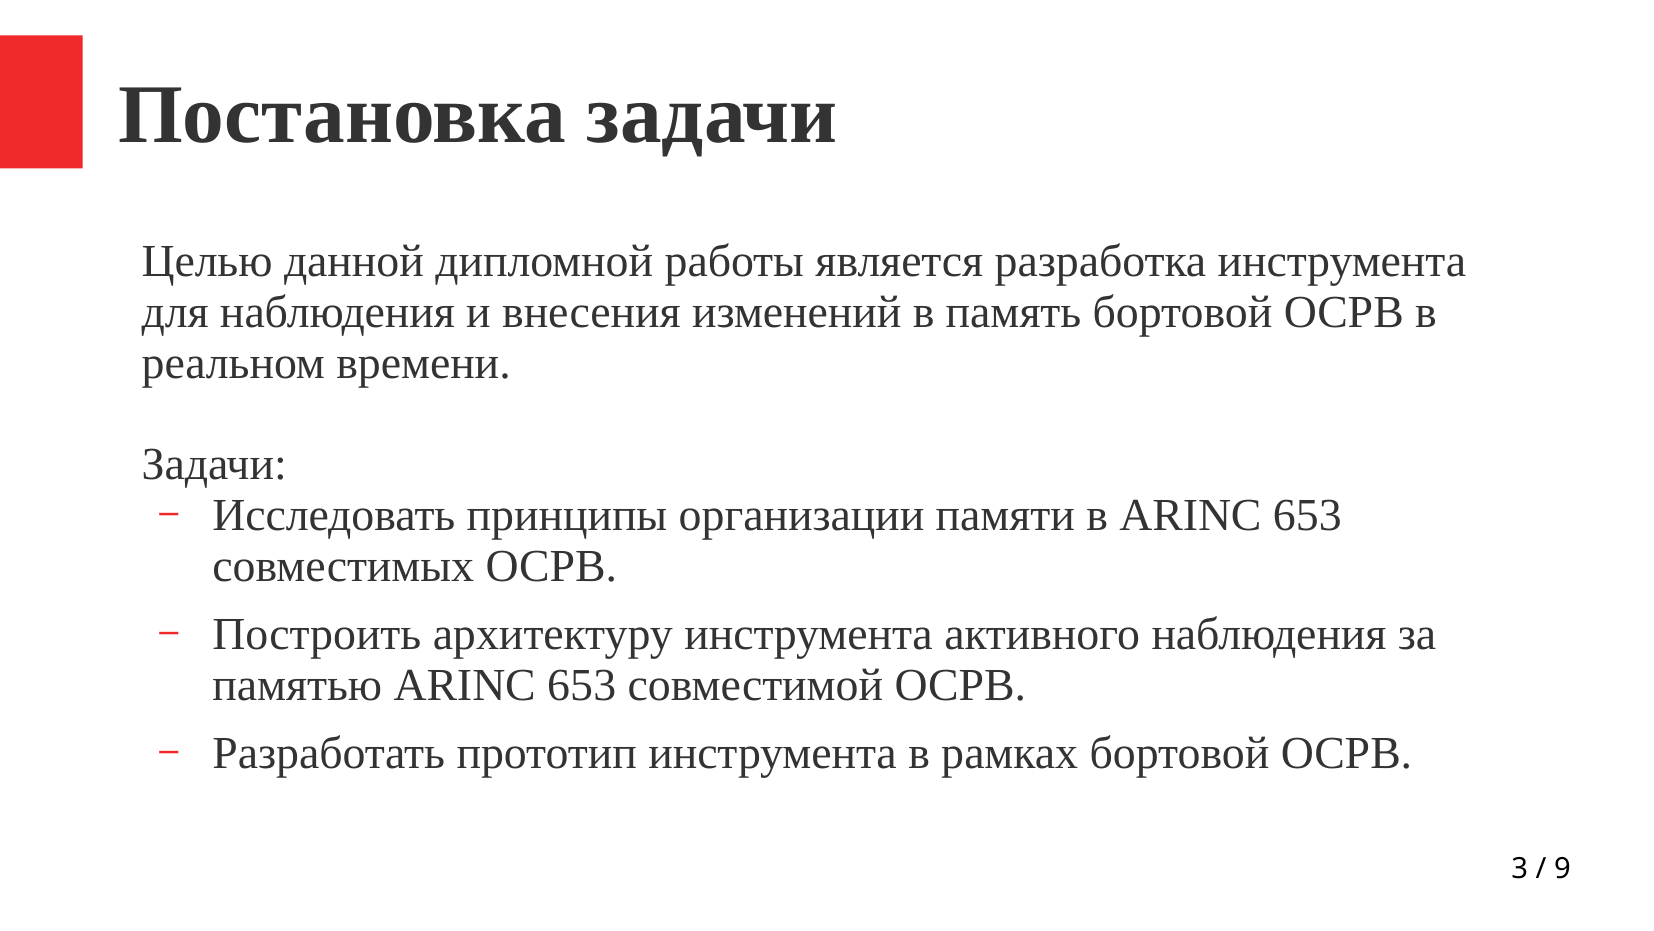

# Постановка задачи
Целью данной дипломной работы является разработка инструмента для наблюдения и внесения изменений в память бортовой ОСРВ в реальном времени.
Задачи:
Исследовать принципы организации памяти в ARINC 653 совместимых ОСРВ.
Построить архитектуру инструмента активного наблюдения за памятью ARINC 653 совместимой ОСРВ.
Разработать прототип инструмента в рамках бортовой ОСРВ.
3